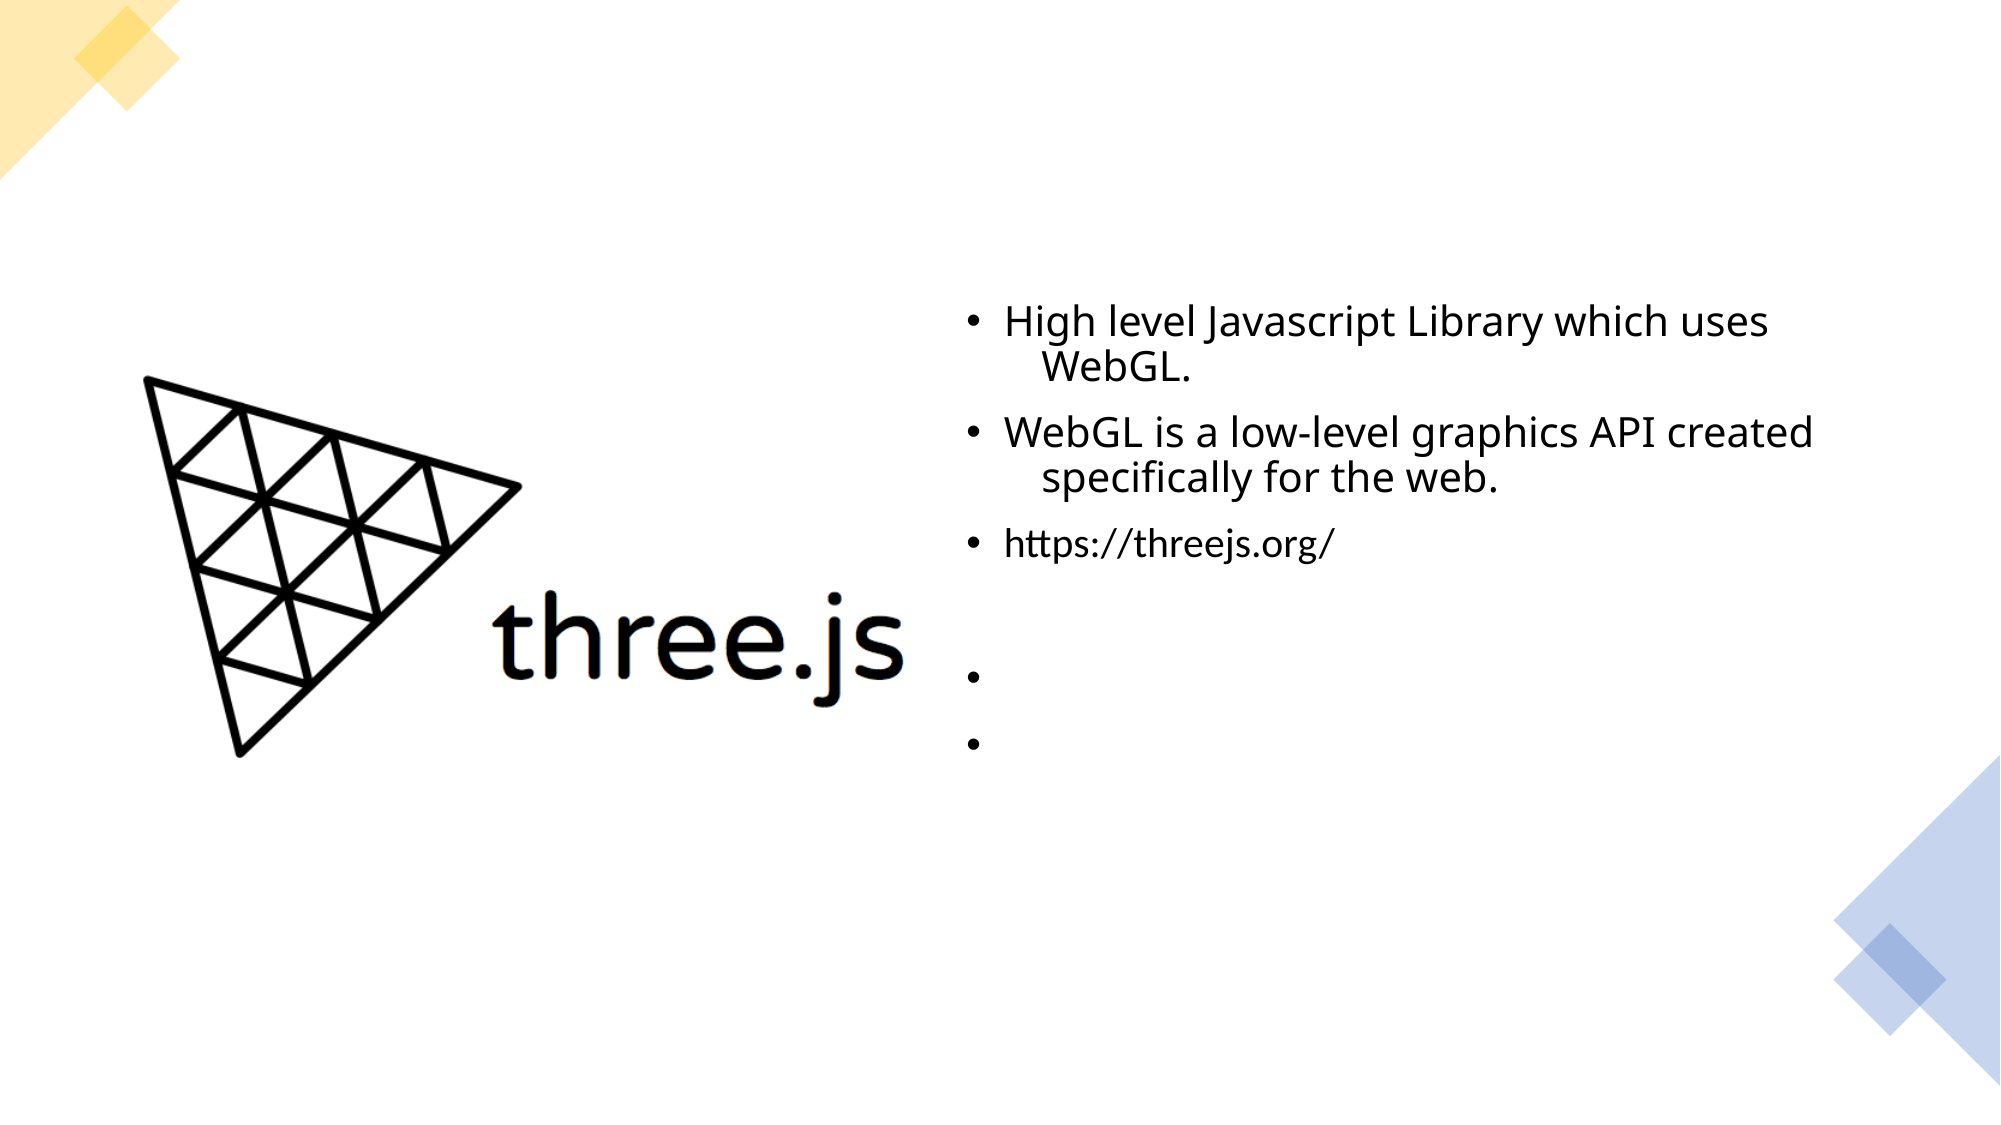

# High level Javascript Library which uses WebGL.
WebGL is a low-level graphics API created specifically for the web.
https://threejs.org/